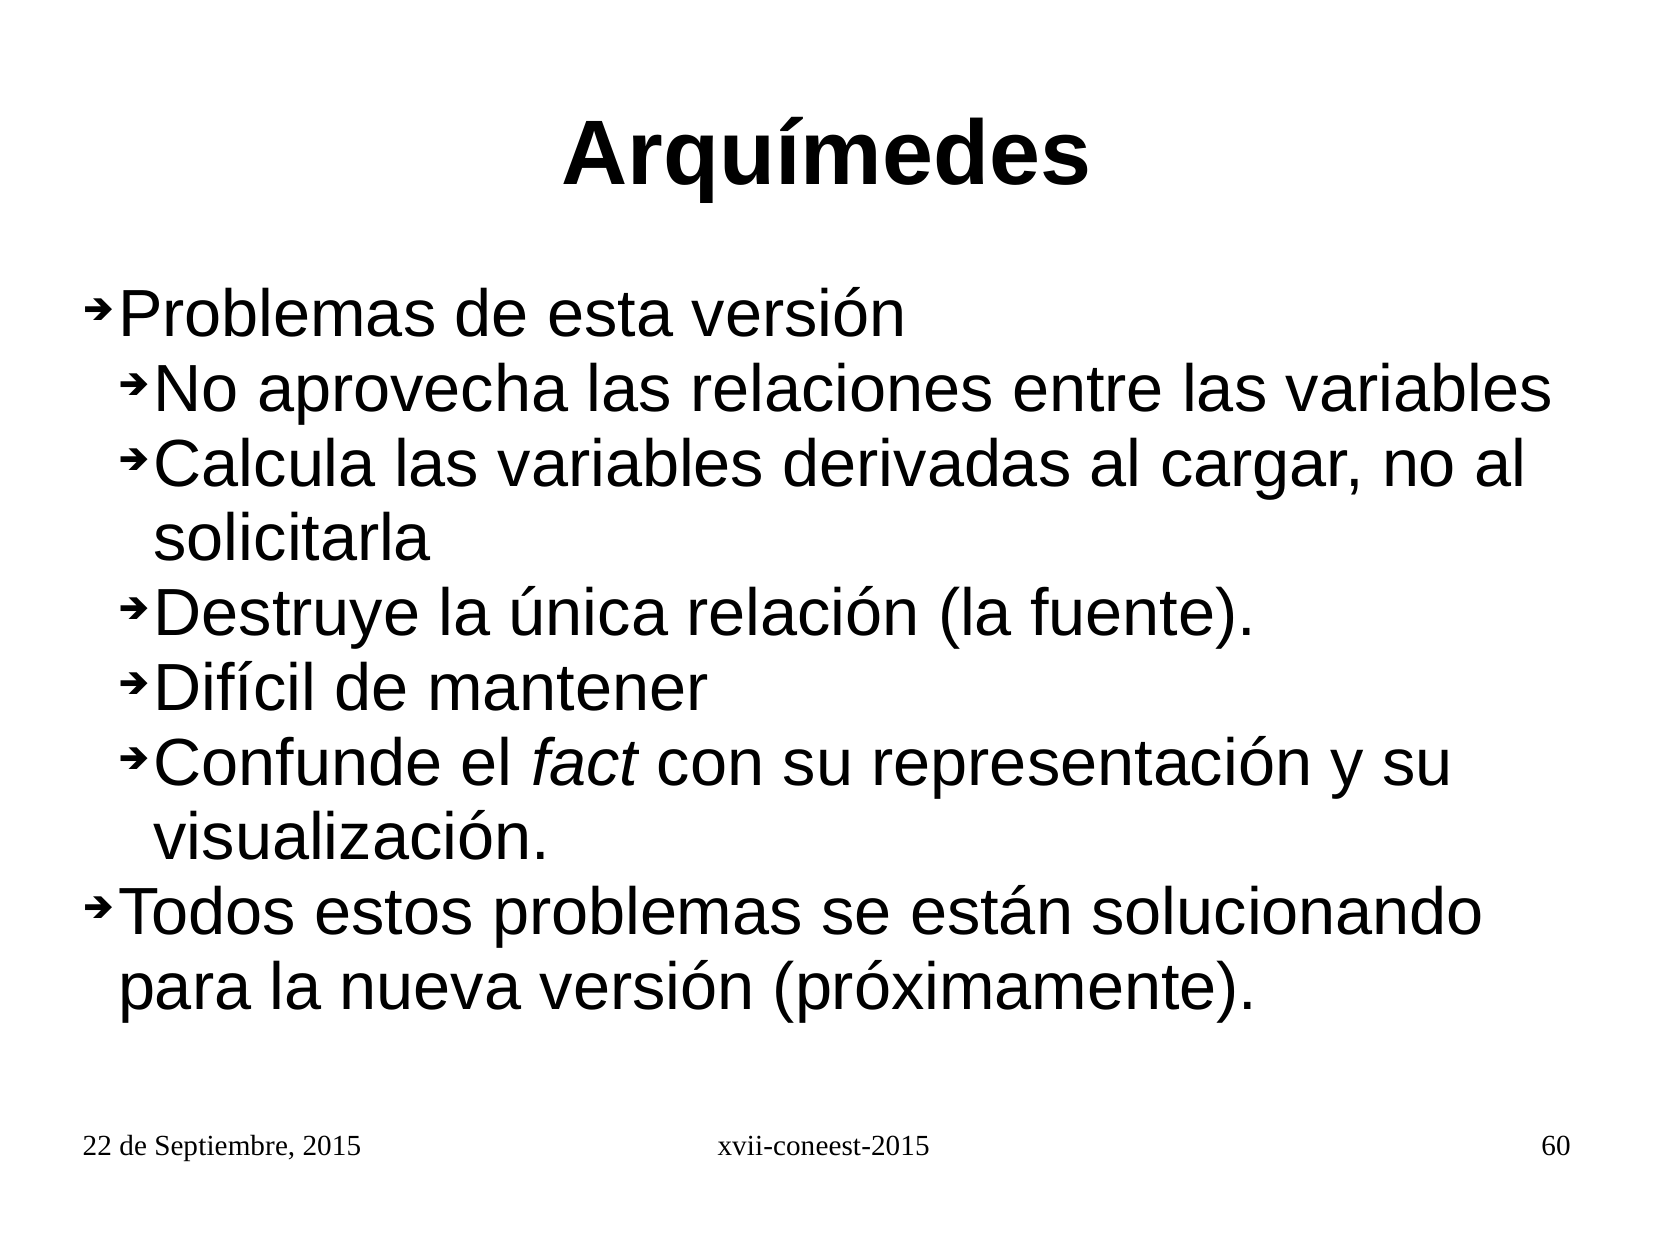

# Arquímedes
Problemas de esta versión
No aprovecha las relaciones entre las variables
Calcula las variables derivadas al cargar, no al solicitarla
Destruye la única relación (la fuente).
Difícil de mantener
Confunde el fact con su representación y su visualización.
Todos estos problemas se están solucionando para la nueva versión (próximamente).
22 de Septiembre, 2015
xvii-coneest-2015
60